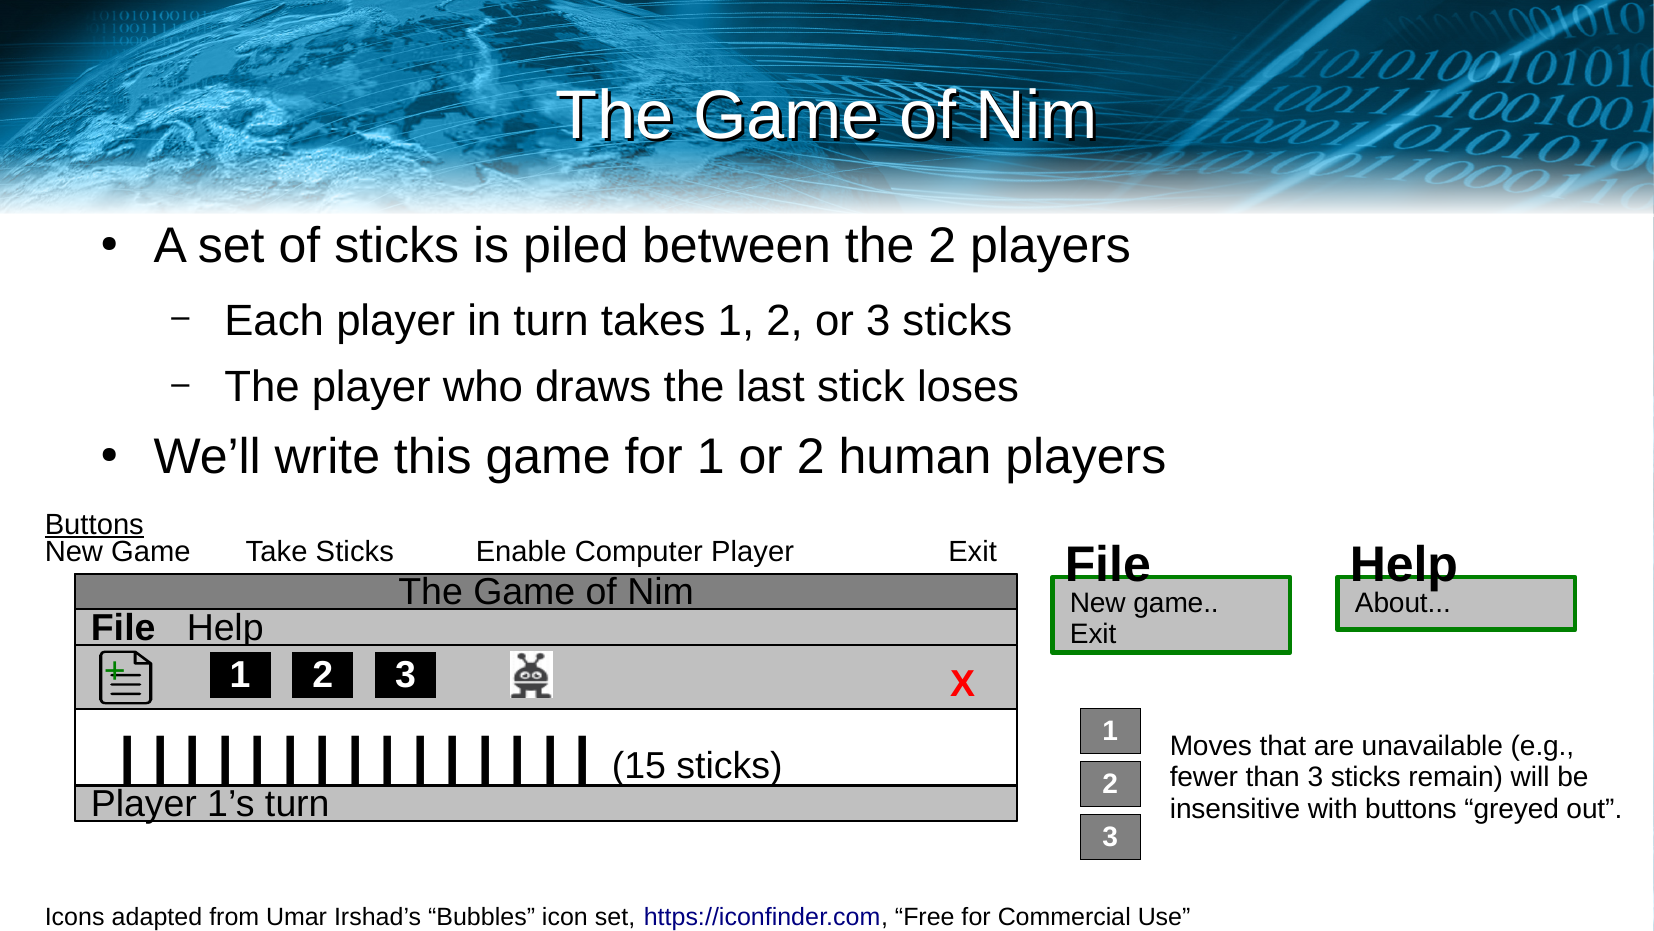

# The Game of Nim
A set of sticks is piled between the 2 players
Each player in turn takes 1, 2, or 3 sticks
The player who draws the last stick loses
We’ll write this game for 1 or 2 human players
Buttons
New Game
Take Sticks
Enable Computer Player
Exit
File
Help
The Game of Nim
File Help
+
1
2
3
X
| | | | | | | | | | | | | | | (15 sticks)
Player 1’s turn
New game..
Exit
About...
1
Moves that are unavailable (e.g., fewer than 3 sticks remain) will be insensitive with buttons “greyed out”.
2
3
Icons adapted from Umar Irshad’s “Bubbles” icon set, https://iconfinder.com, “Free for Commercial Use”